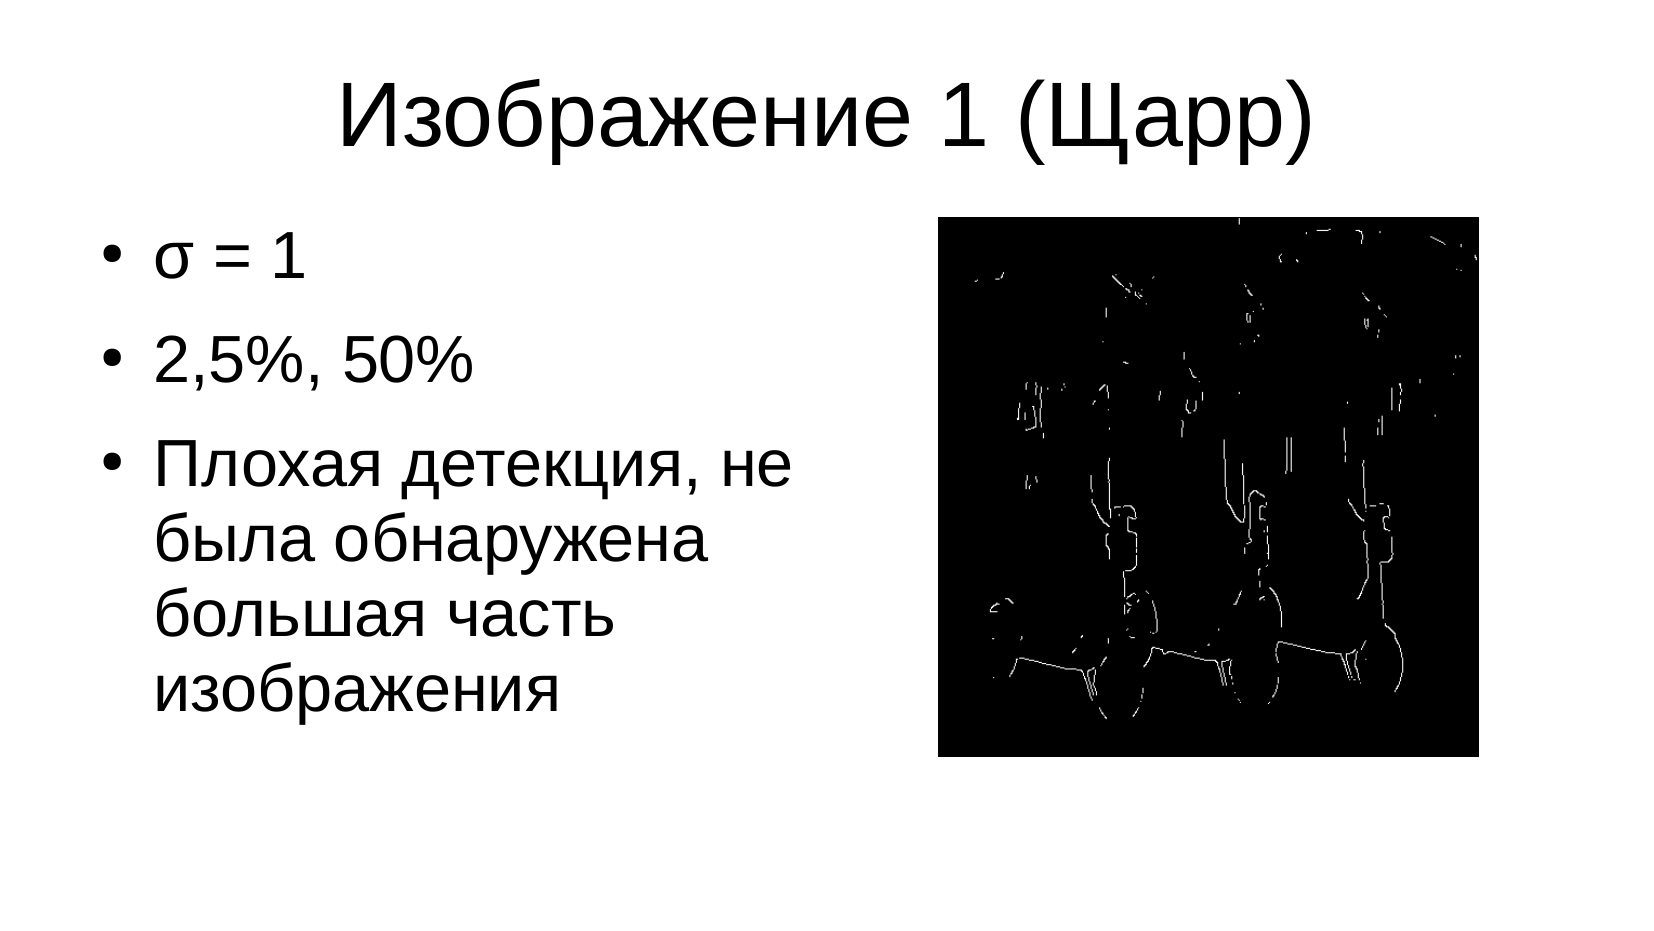

# Изображение 1 (Щарр)
σ = 1
2,5%, 50%
Плохая детекция, не была обнаружена большая часть изображения